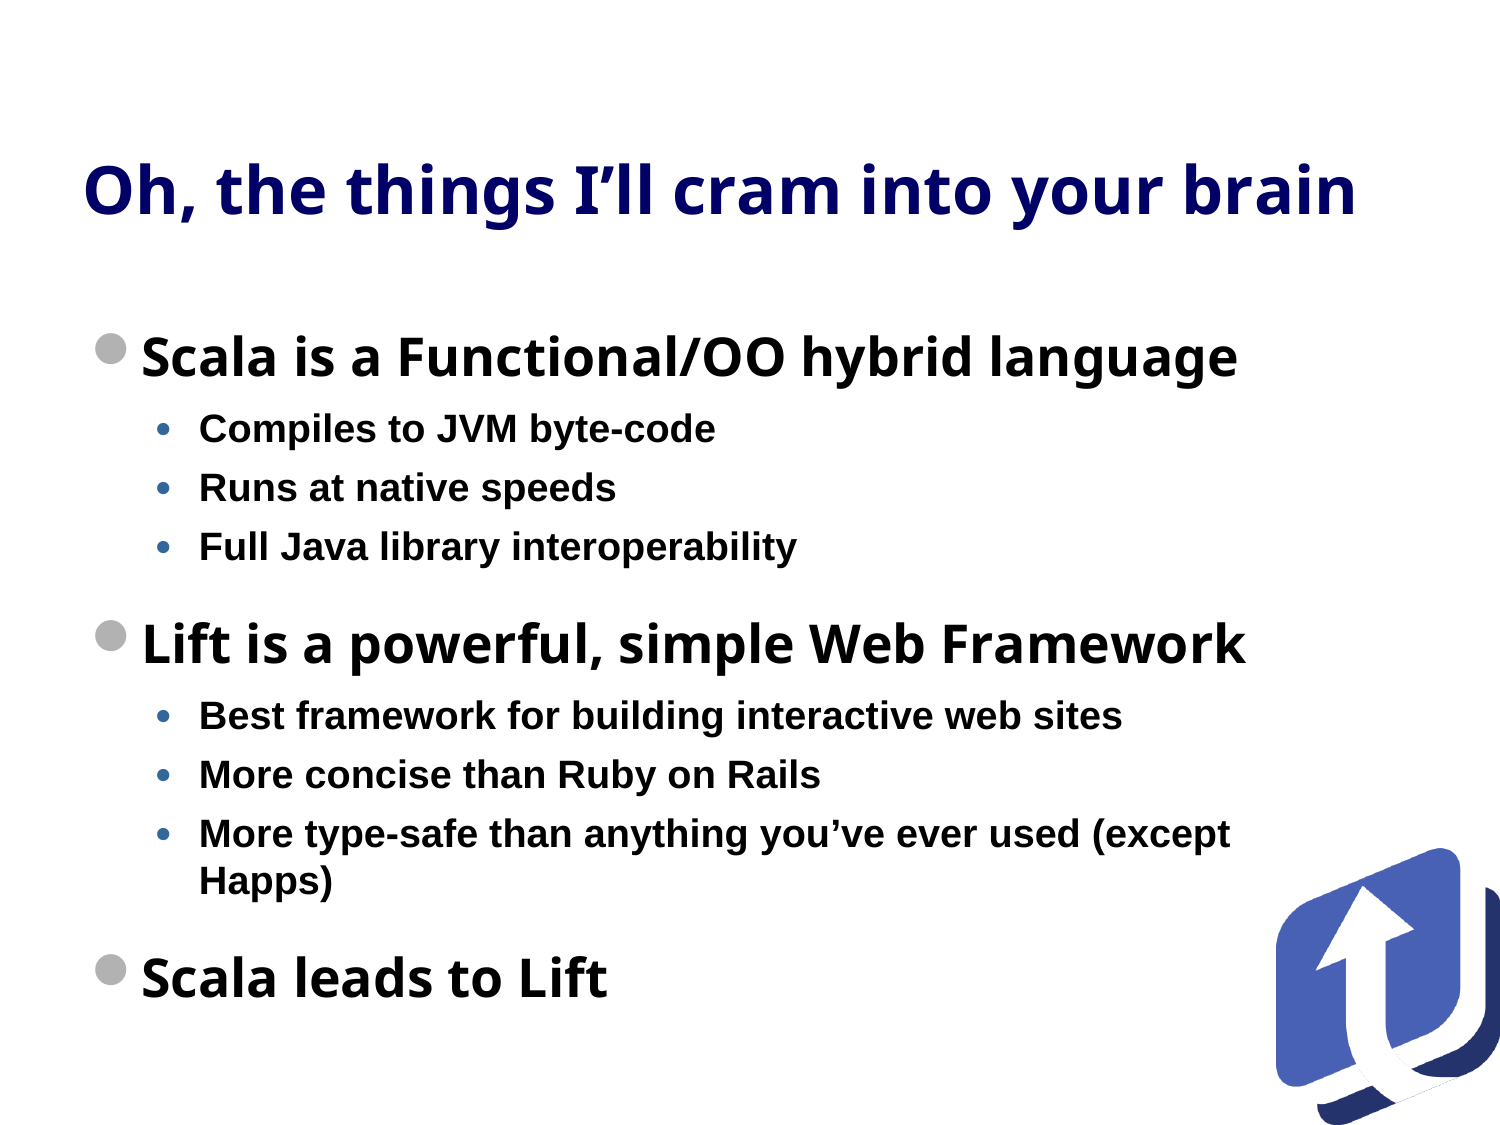

# Oh, the things I’ll cram into your brain
Scala is a Functional/OO hybrid language
Compiles to JVM byte-code
Runs at native speeds
Full Java library interoperability
Lift is a powerful, simple Web Framework
Best framework for building interactive web sites
More concise than Ruby on Rails
More type-safe than anything you’ve ever used (except Happs)
Scala leads to Lift